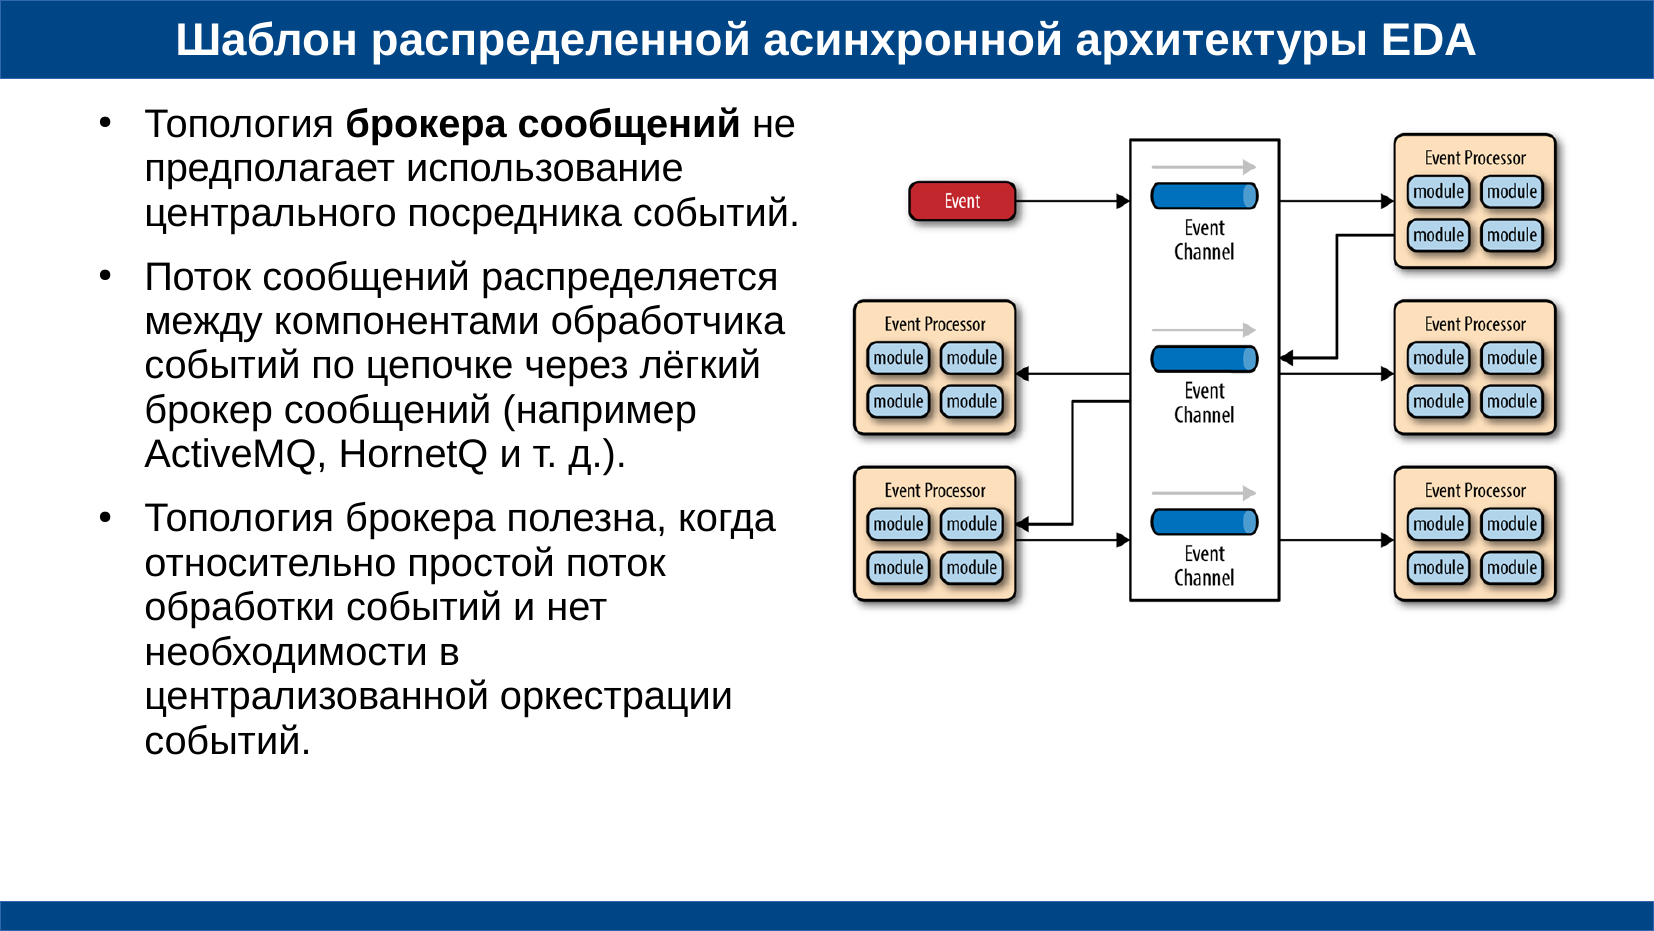

# Шаблон распределенной асинхронной архитектуры EDA
Топология брокера сообщений не предполагает использование центрального посредника событий.
Поток сообщений распределяется между компонентами обработчика событий по цепочке через лёгкий брокер сообщений (например ActiveMQ, HornetQ и т. д.).
Топология брокера полезна, когда относительно простой поток обработки событий и нет необходимости в централизованной оркестрации событий.